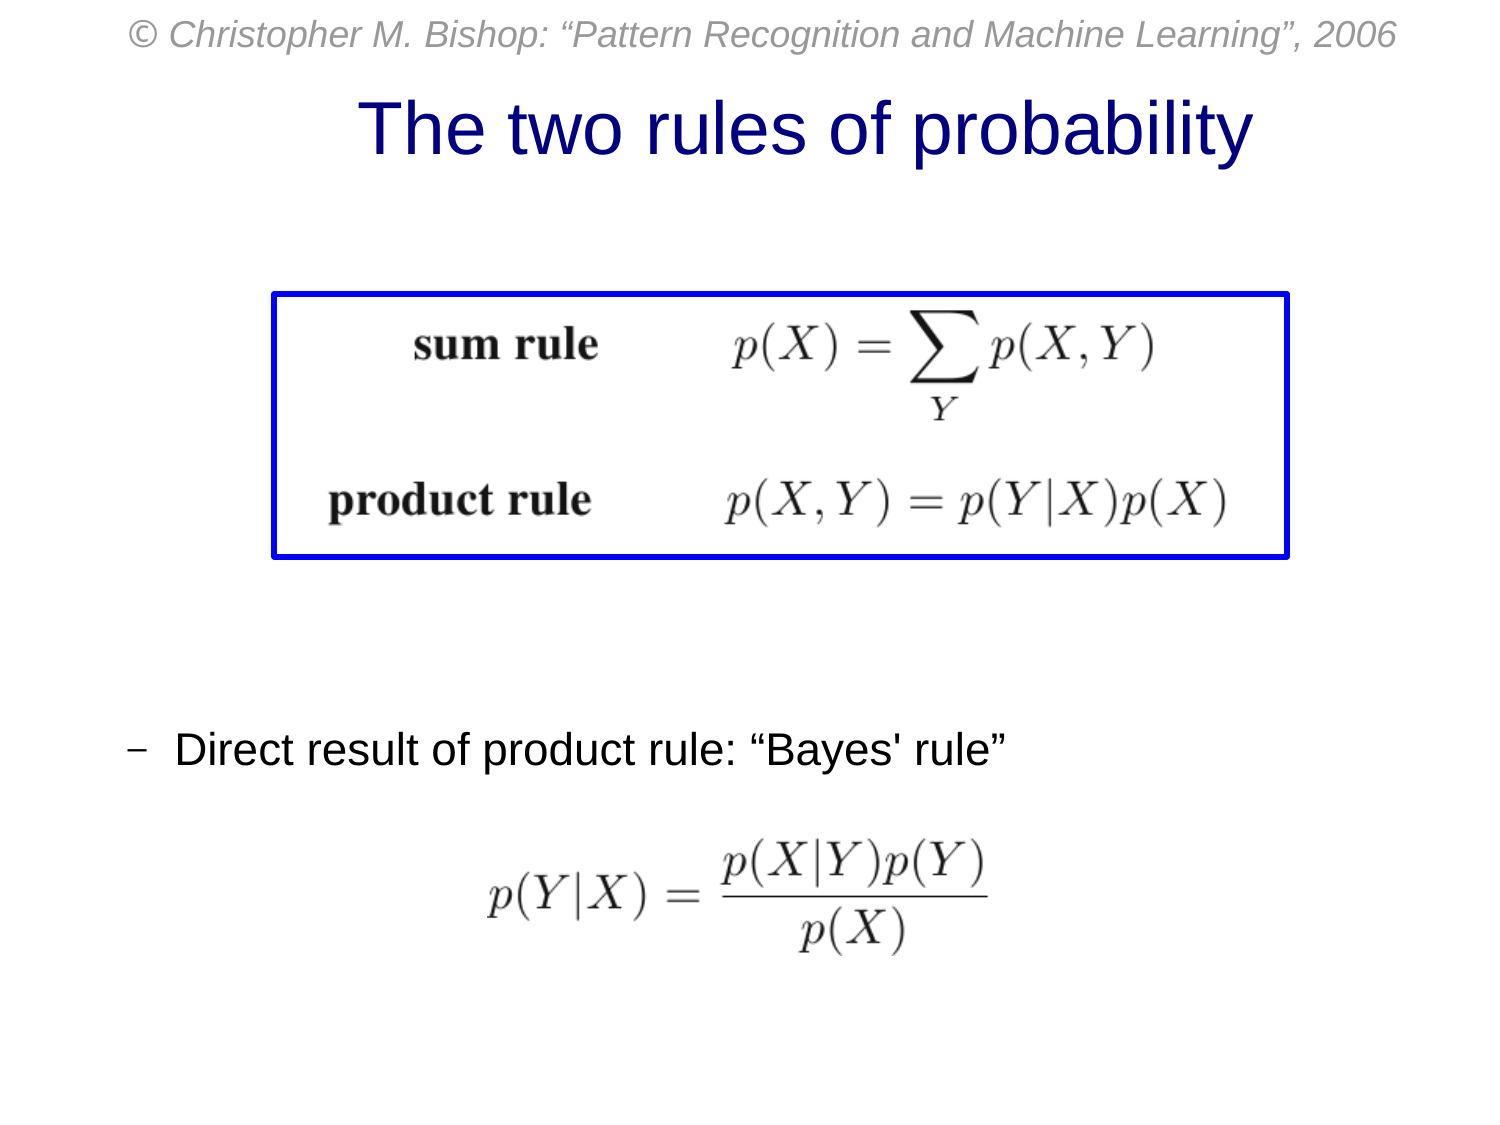

© Christopher M. Bishop: “Pattern Recognition and Machine Learning”, 2006
# The two rules of probability
Direct result of product rule: “Bayes' rule”